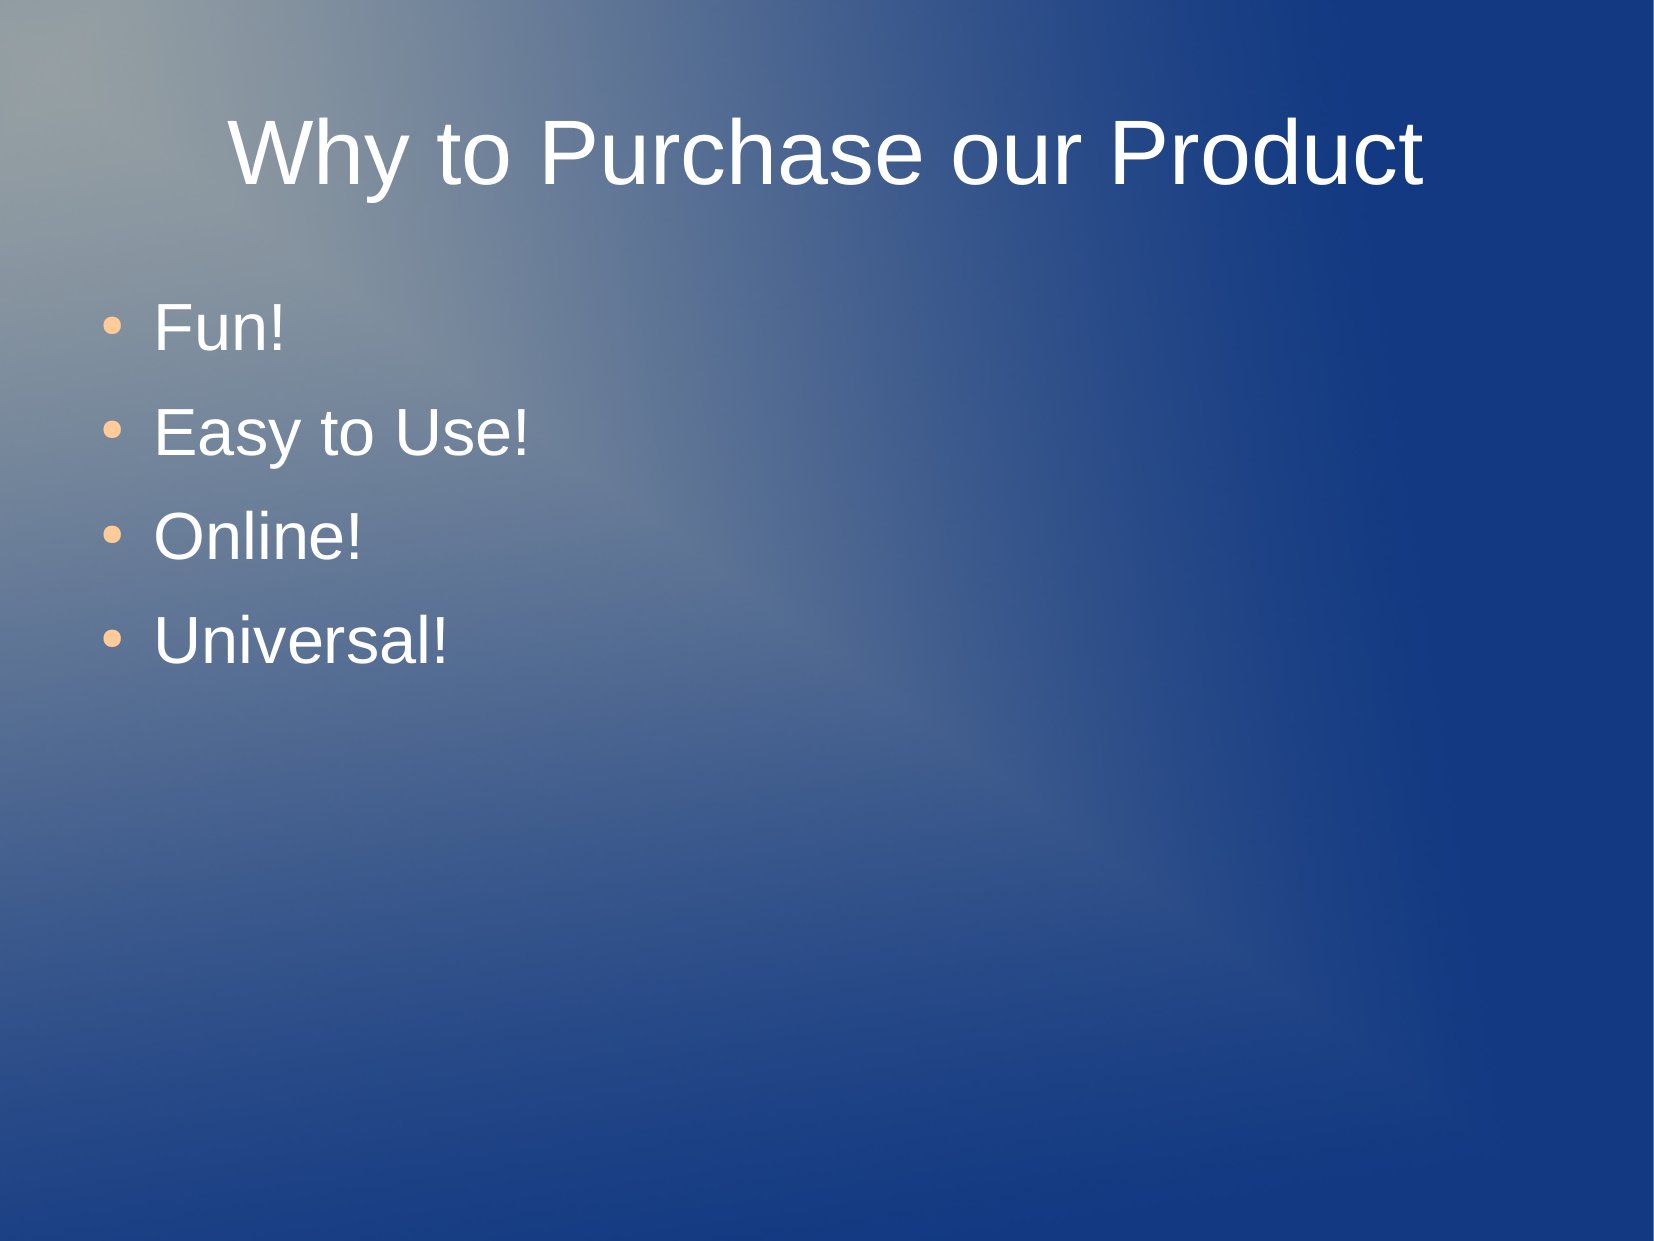

# Why to Purchase our Product
Fun!
Easy to Use!
Online!
Universal!